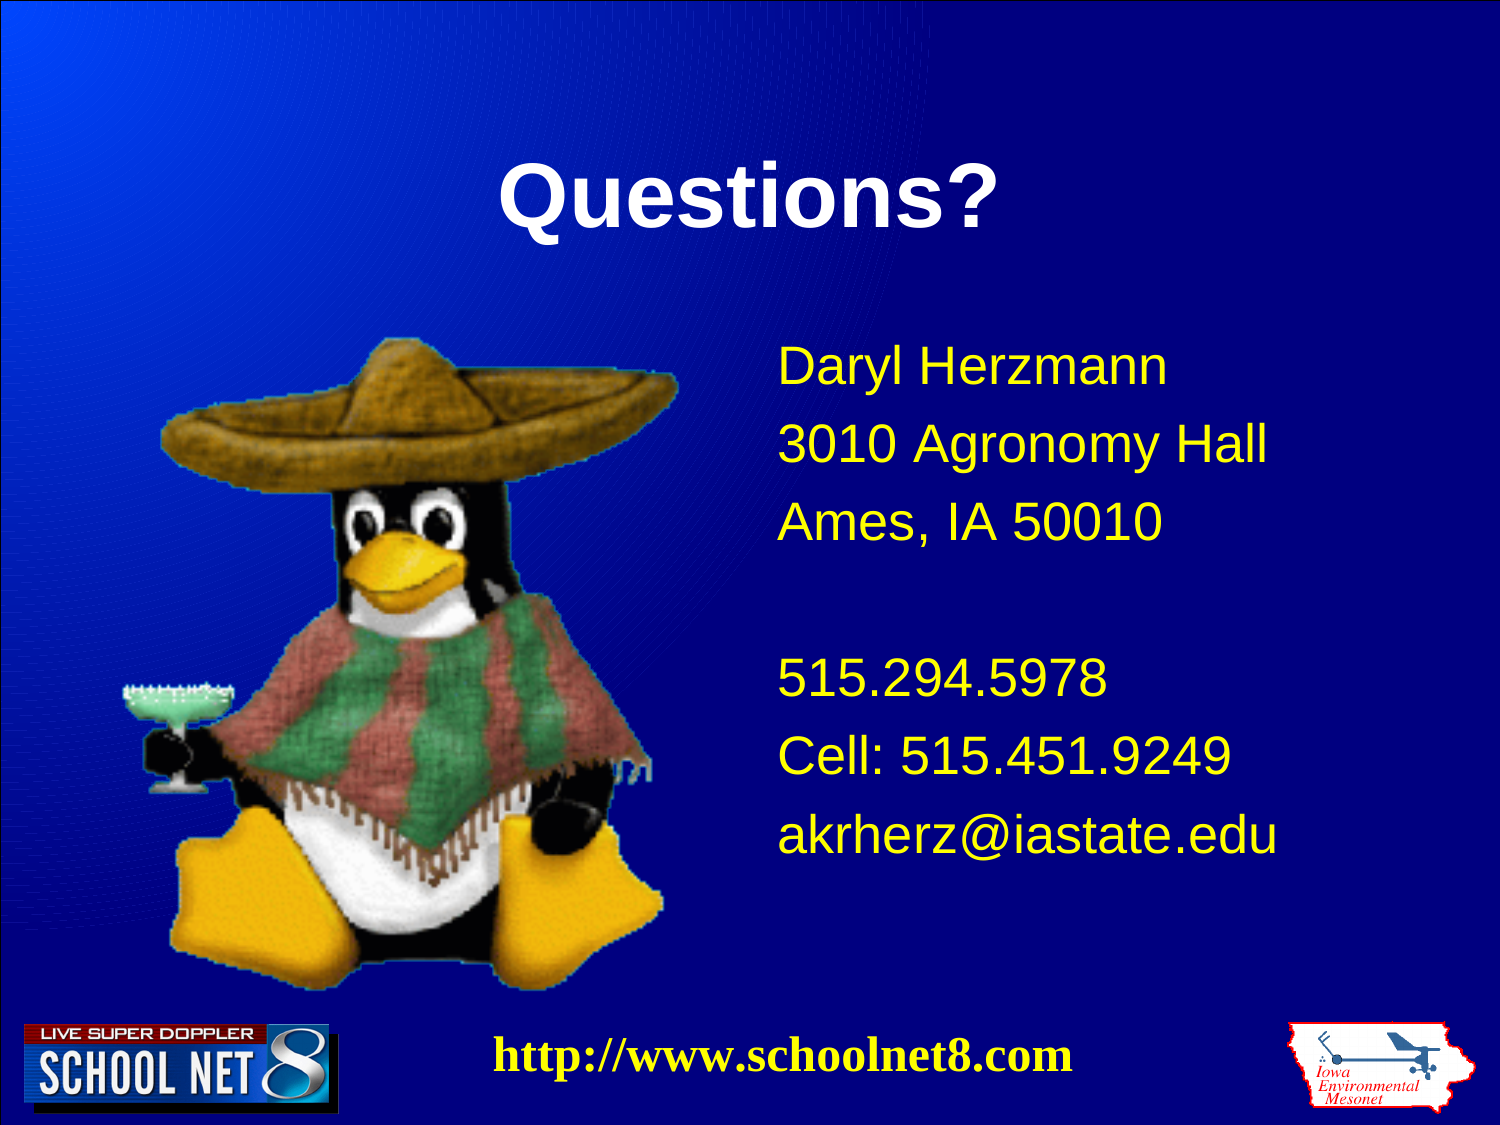

# Questions?
Daryl Herzmann
3010 Agronomy Hall
Ames, IA 50010
515.294.5978
Cell: 515.451.9249
akrherz@iastate.edu